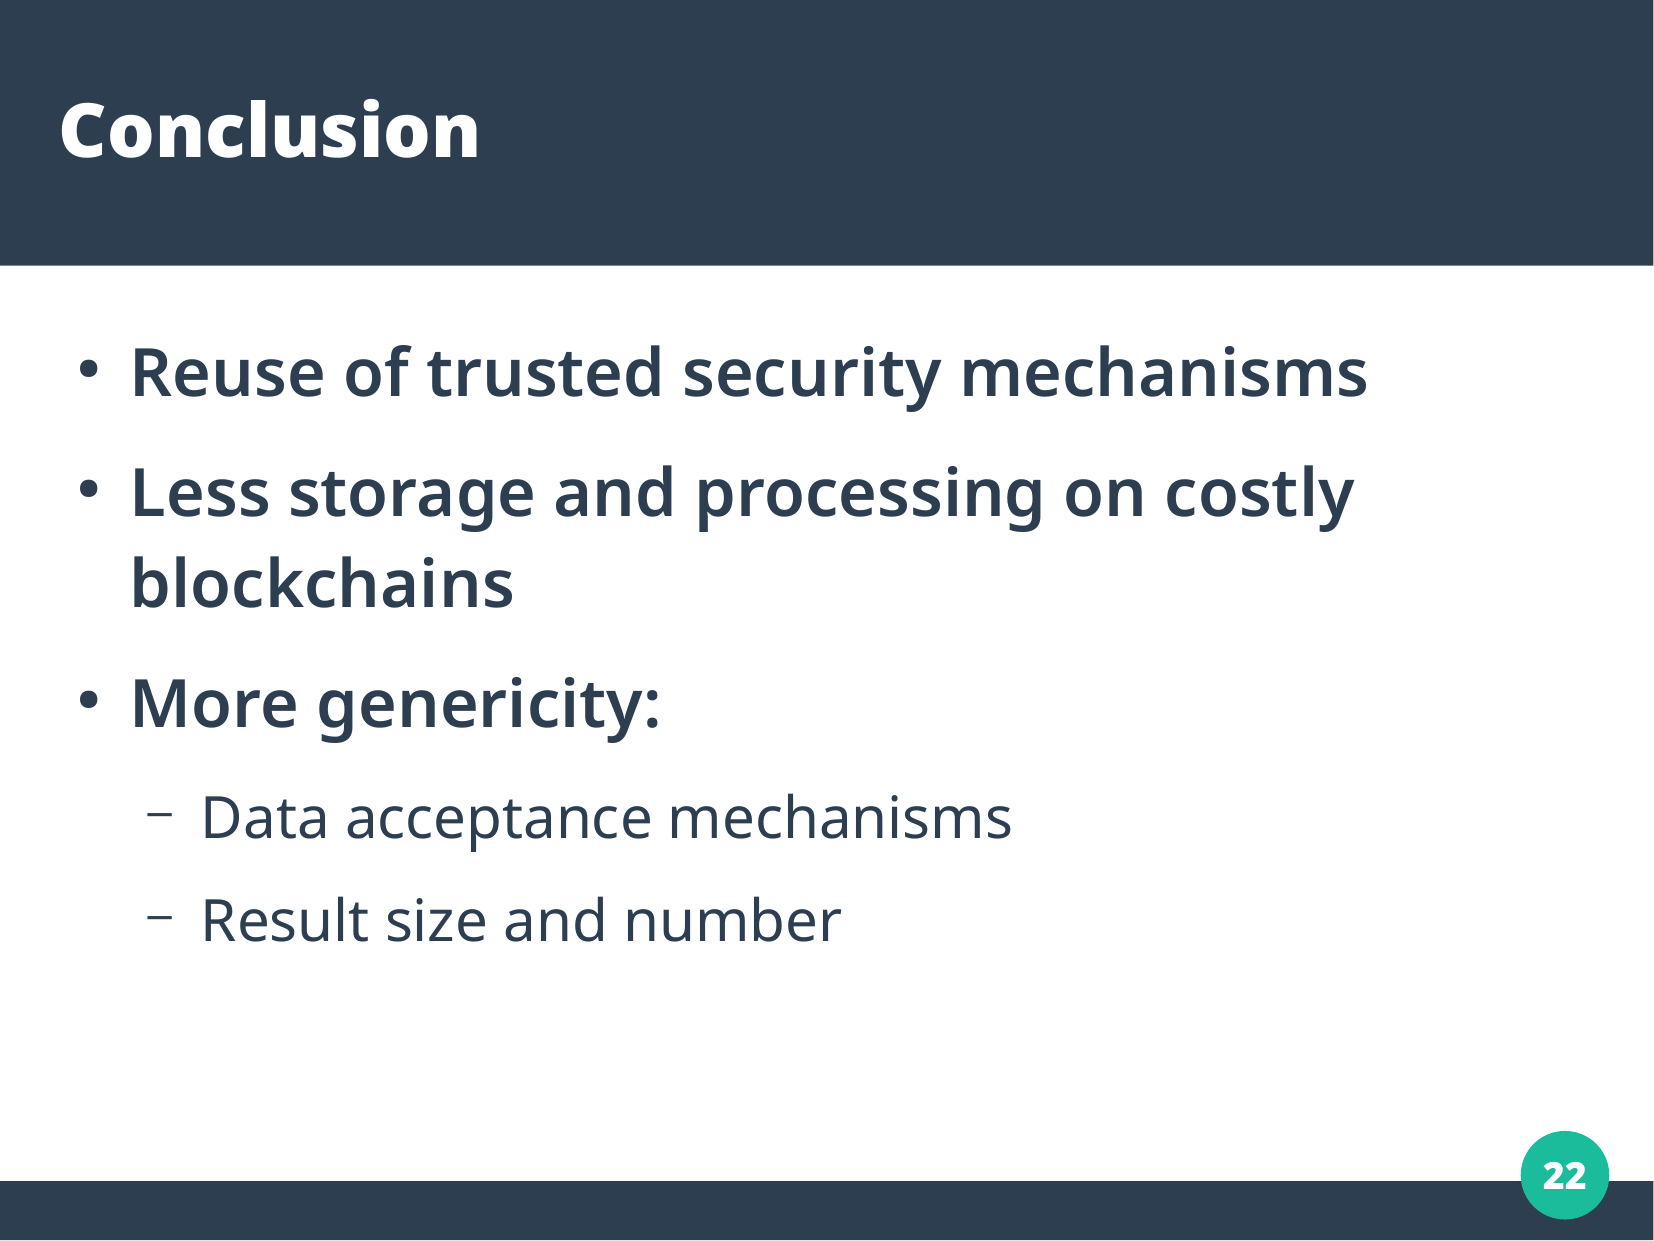

# Conclusion
Reuse of trusted security mechanisms
Less storage and processing on costly blockchains
More genericity:
Data acceptance mechanisms
Result size and number
22